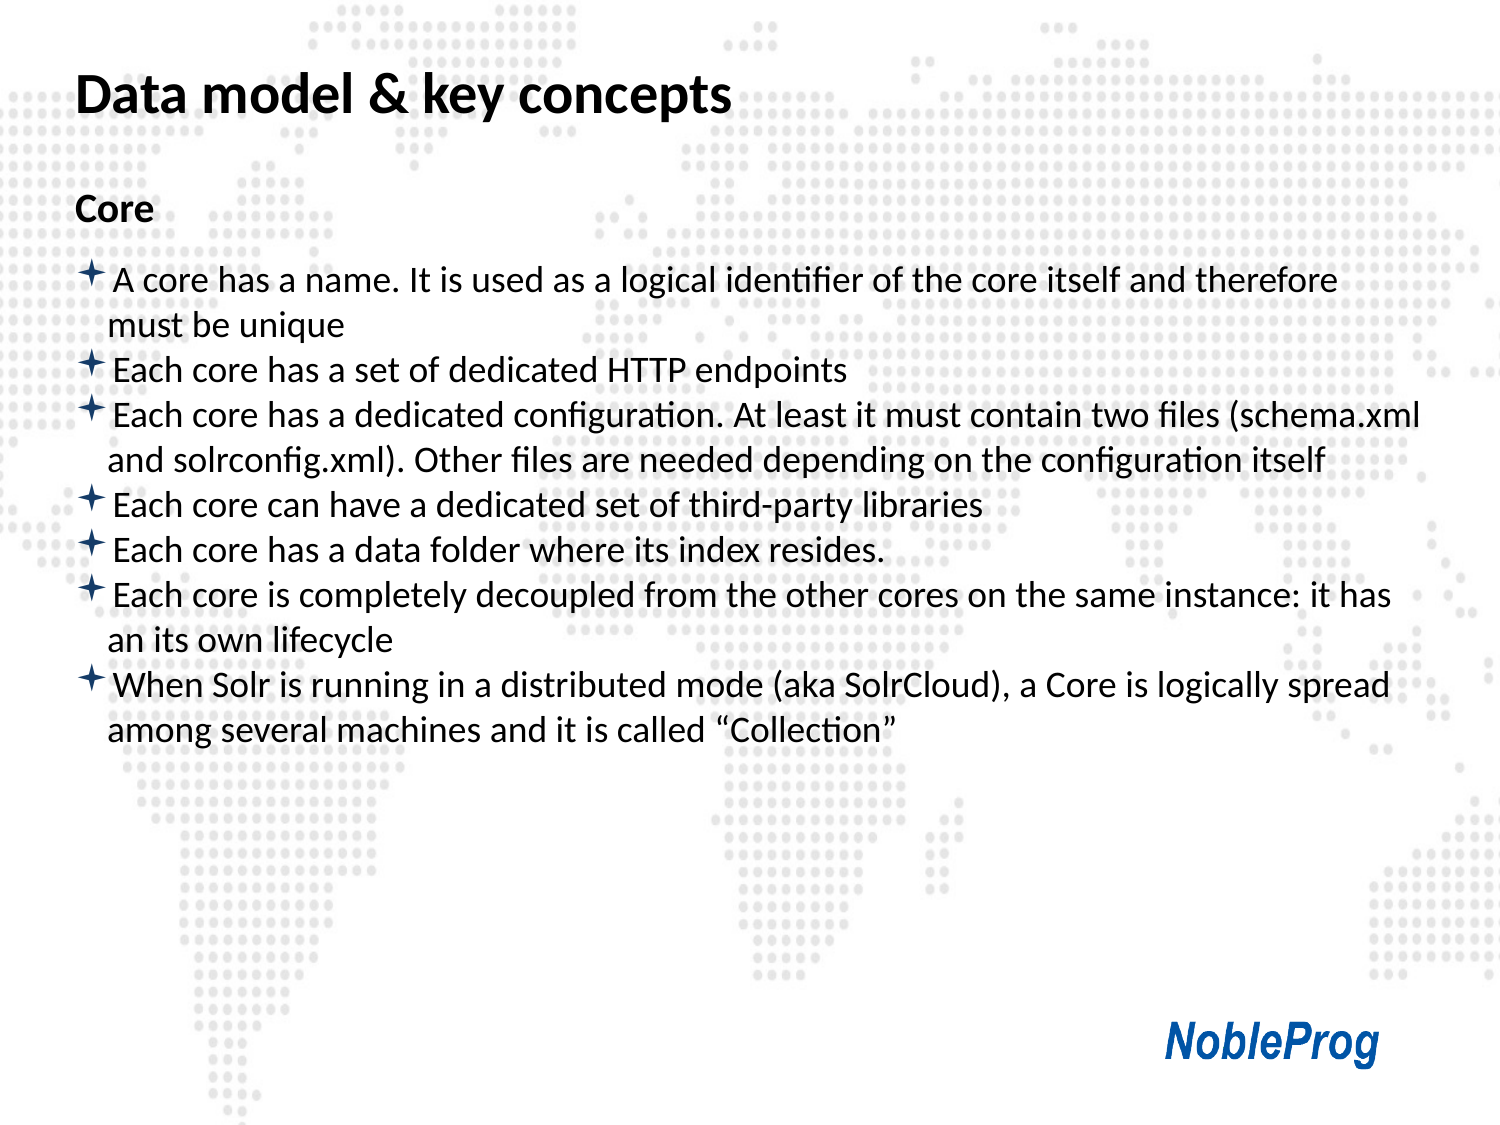

Data model & key concepts
Core
A core has a name. It is used as a logical identifier of the core itself and therefore must be unique
Each core has a set of dedicated HTTP endpoints
Each core has a dedicated configuration. At least it must contain two files (schema.xml and solrconfig.xml). Other files are needed depending on the configuration itself
Each core can have a dedicated set of third-party libraries
Each core has a data folder where its index resides.
Each core is completely decoupled from the other cores on the same instance: it has an its own lifecycle
When Solr is running in a distributed mode (aka SolrCloud), a Core is logically spread among several machines and it is called “Collection”